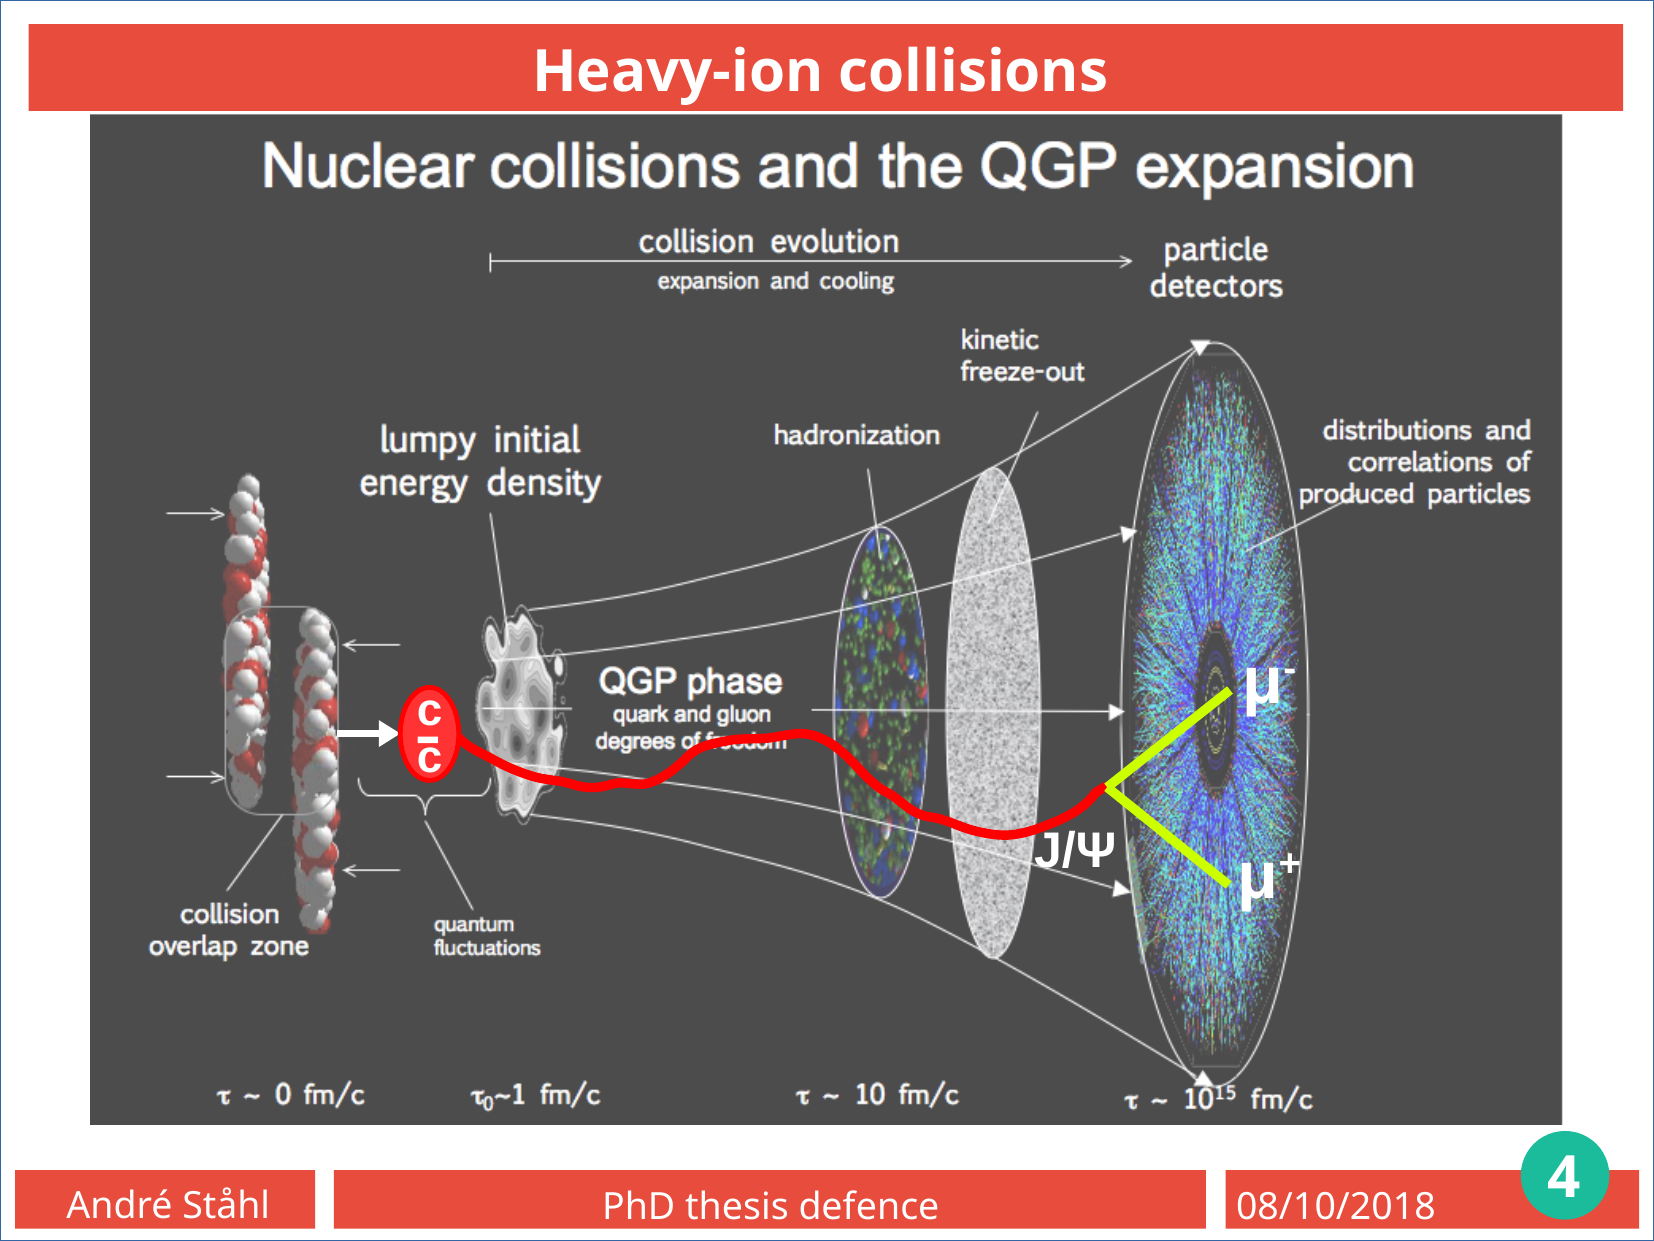

# Heavy-ion collisions
μ-
c
-
c
J/Ψ
μ+
4
08/10/2018